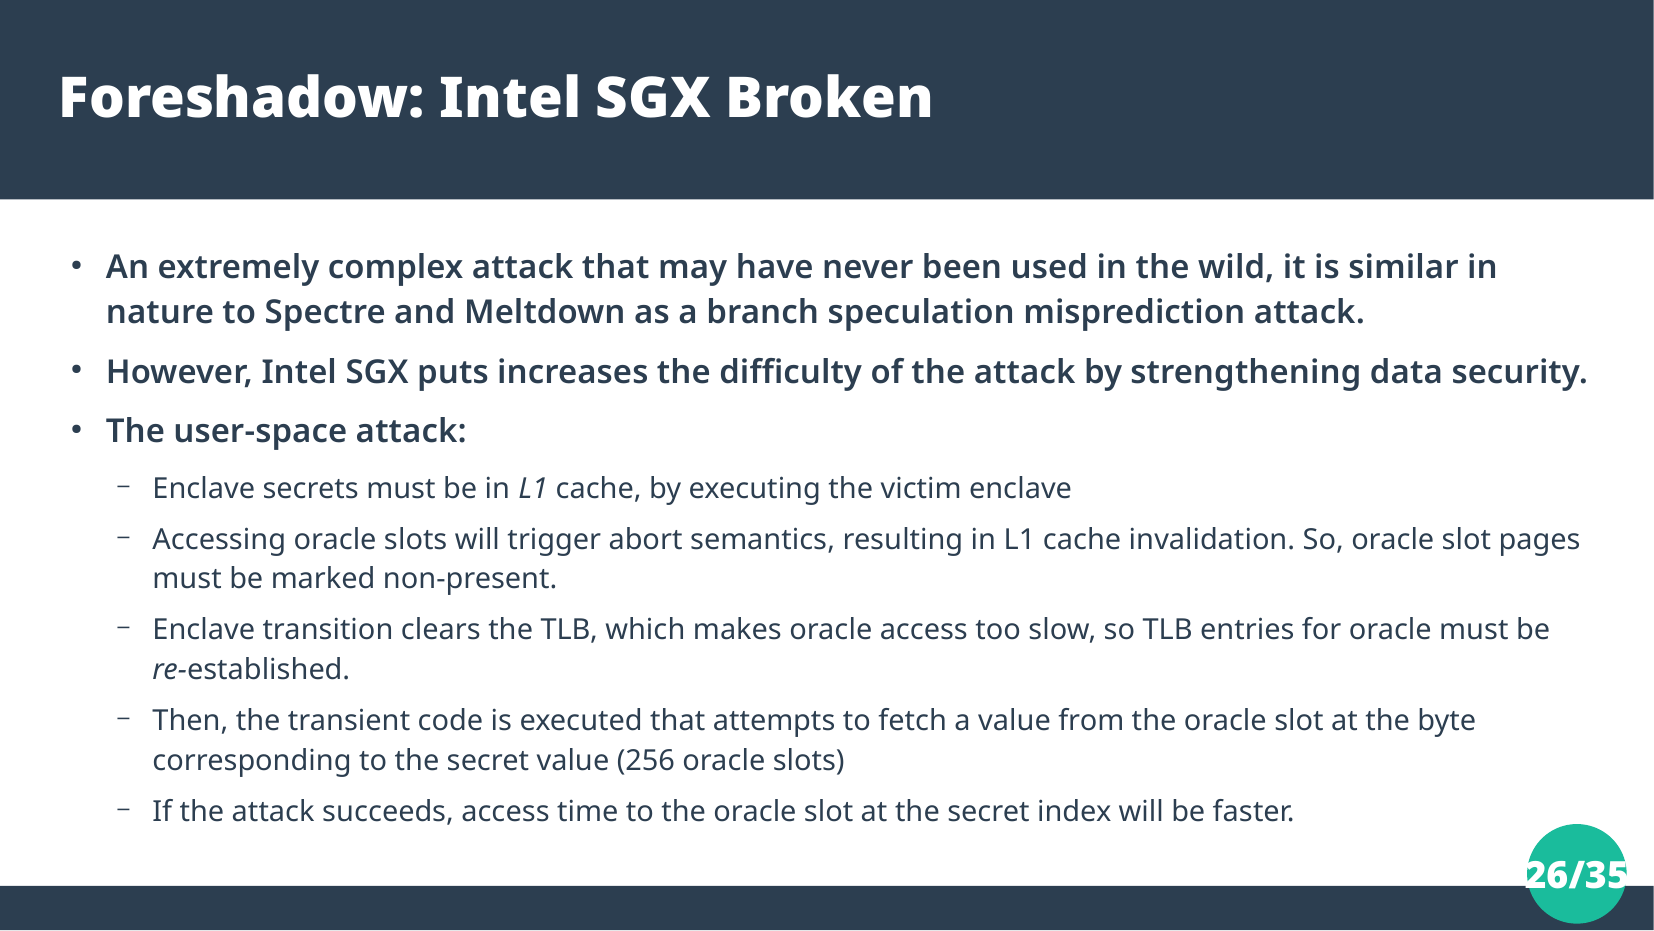

# Foreshadow: Intel SGX Broken
An extremely complex attack that may have never been used in the wild, it is similar in nature to Spectre and Meltdown as a branch speculation misprediction attack.
However, Intel SGX puts increases the difficulty of the attack by strengthening data security.
The user-space attack:
Enclave secrets must be in L1 cache, by executing the victim enclave
Accessing oracle slots will trigger abort semantics, resulting in L1 cache invalidation. So, oracle slot pages must be marked non-present.
Enclave transition clears the TLB, which makes oracle access too slow, so TLB entries for oracle must be re-established.
Then, the transient code is executed that attempts to fetch a value from the oracle slot at the byte corresponding to the secret value (256 oracle slots)
If the attack succeeds, access time to the oracle slot at the secret index will be faster.